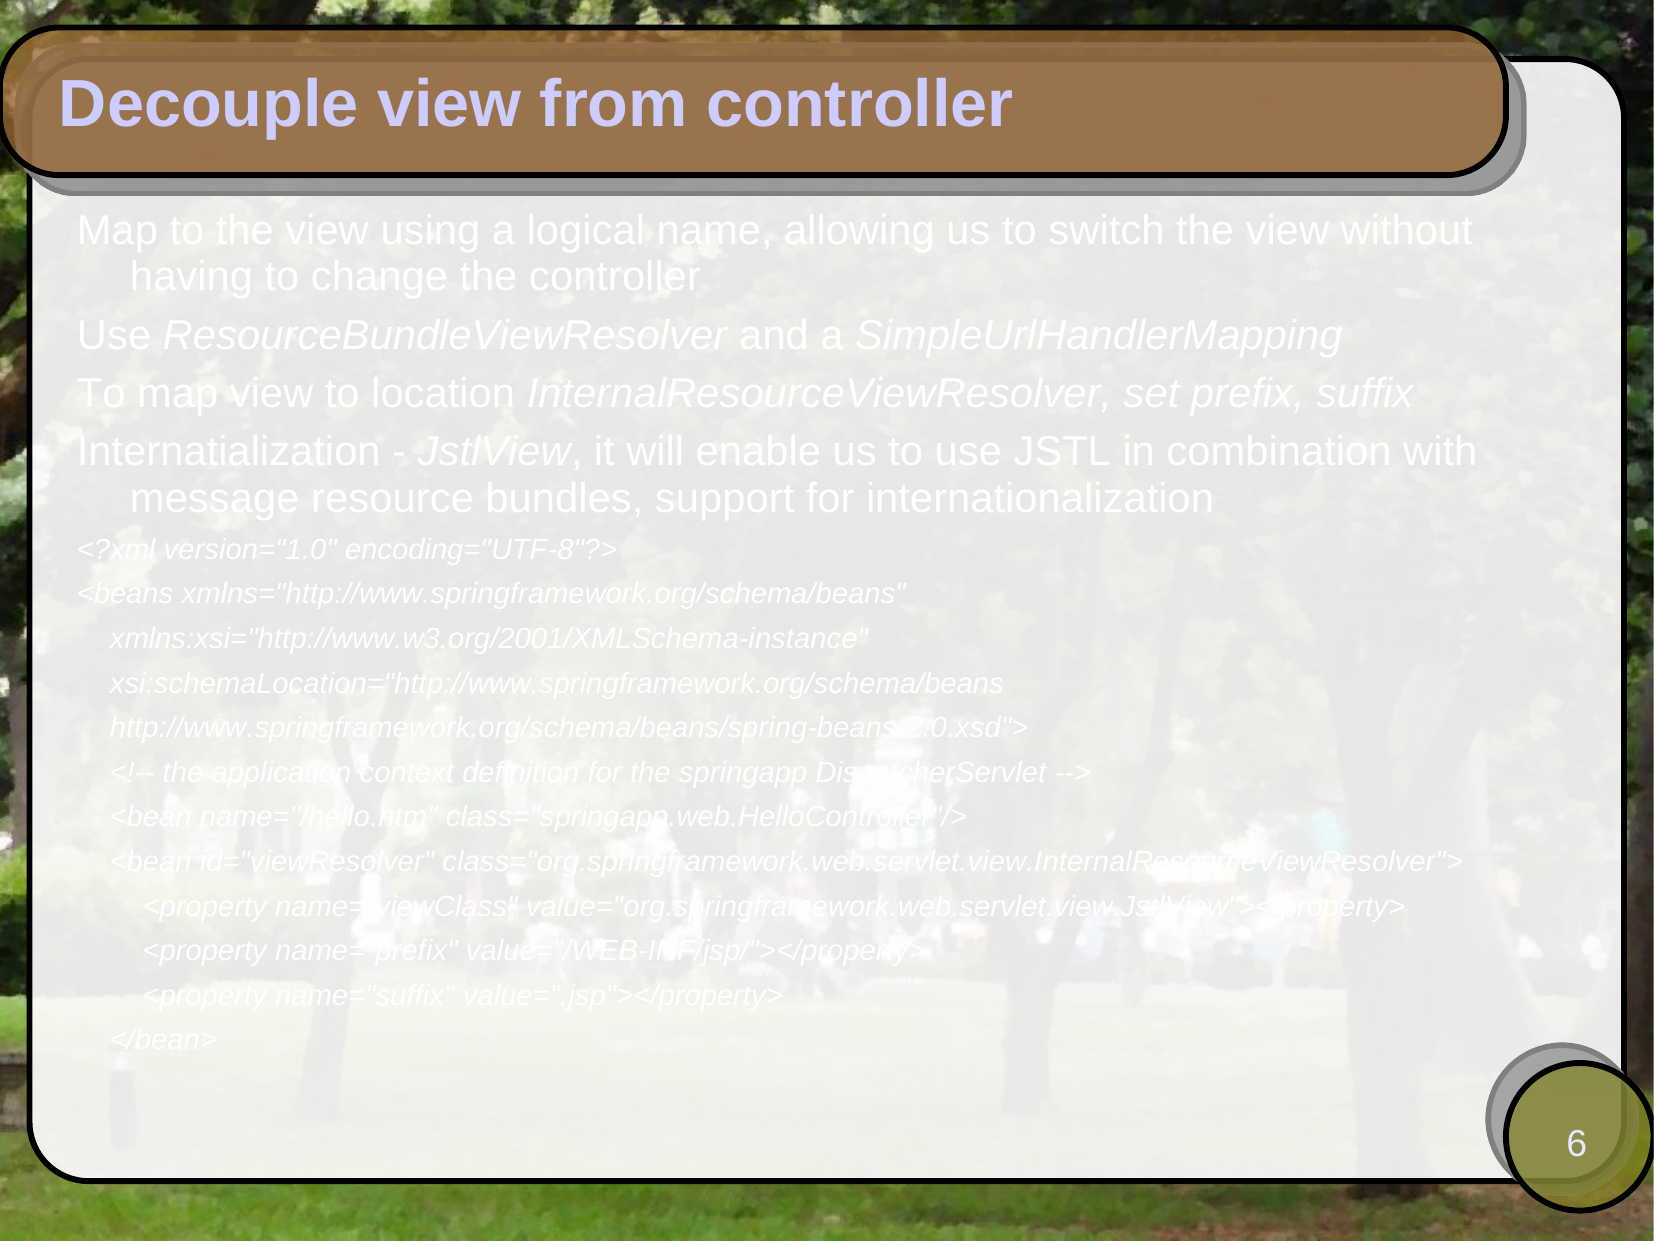

# Decouple view from controller
Map to the view using a logical name, allowing us to switch the view without having to change the controller
Use ResourceBundleViewResolver and a SimpleUrlHandlerMapping
To map view to location InternalResourceViewResolver, set prefix, suffix
Internatialization - JstlView, it will enable us to use JSTL in combination with message resource bundles, support for internationalization
<?xml version="1.0" encoding="UTF-8"?>
<beans xmlns="http://www.springframework.org/schema/beans"
 xmlns:xsi="http://www.w3.org/2001/XMLSchema-instance"
 xsi:schemaLocation="http://www.springframework.org/schema/beans
 http://www.springframework.org/schema/beans/spring-beans-2.0.xsd">
 <!-- the application context definition for the springapp DispatcherServlet -->
 <bean name="/hello.htm" class="springapp.web.HelloController"/>
 <bean id="viewResolver" class="org.springframework.web.servlet.view.InternalResourceViewResolver">
 <property name="viewClass" value="org.springframework.web.servlet.view.JstlView"></property>
 <property name="prefix" value="/WEB-INF/jsp/"></property>
 <property name="suffix" value=".jsp"></property>
 </bean>
6